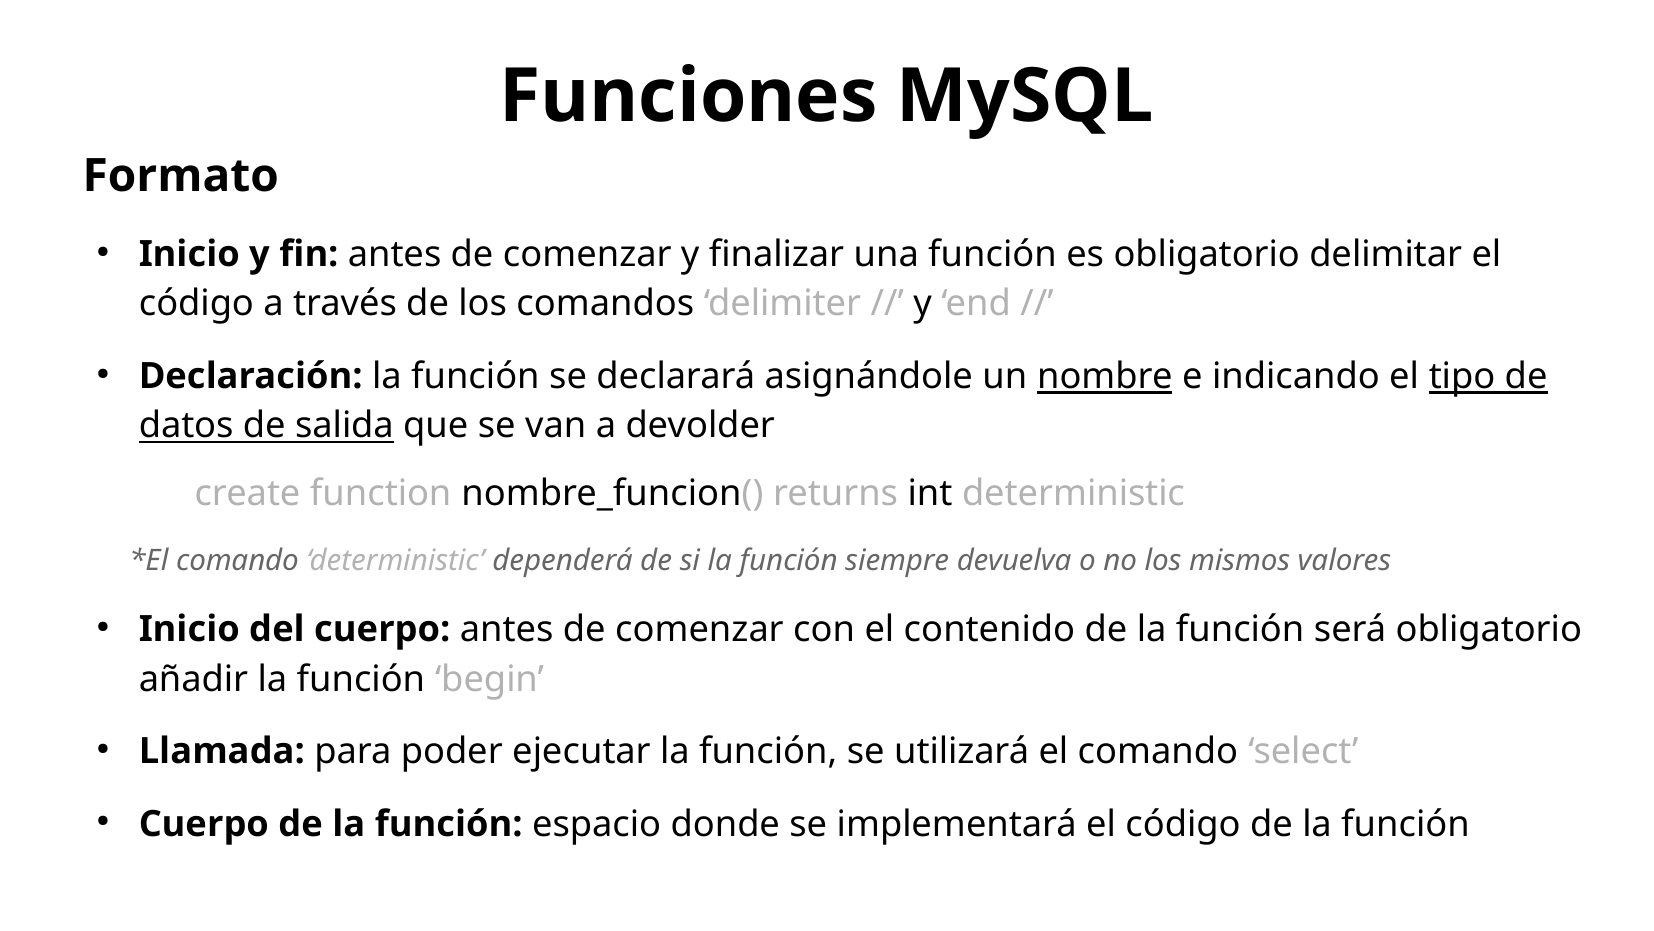

# Funciones MySQL
Formato
Inicio y fin: antes de comenzar y finalizar una función es obligatorio delimitar el código a través de los comandos ‘delimiter //’ y ‘end //’
Declaración: la función se declarará asignándole un nombre e indicando el tipo de datos de salida que se van a devolder
create function nombre_funcion() returns int deterministic
*El comando ‘deterministic’ dependerá de si la función siempre devuelva o no los mismos valores
Inicio del cuerpo: antes de comenzar con el contenido de la función será obligatorio añadir la función ‘begin’
Llamada: para poder ejecutar la función, se utilizará el comando ‘select’
Cuerpo de la función: espacio donde se implementará el código de la función